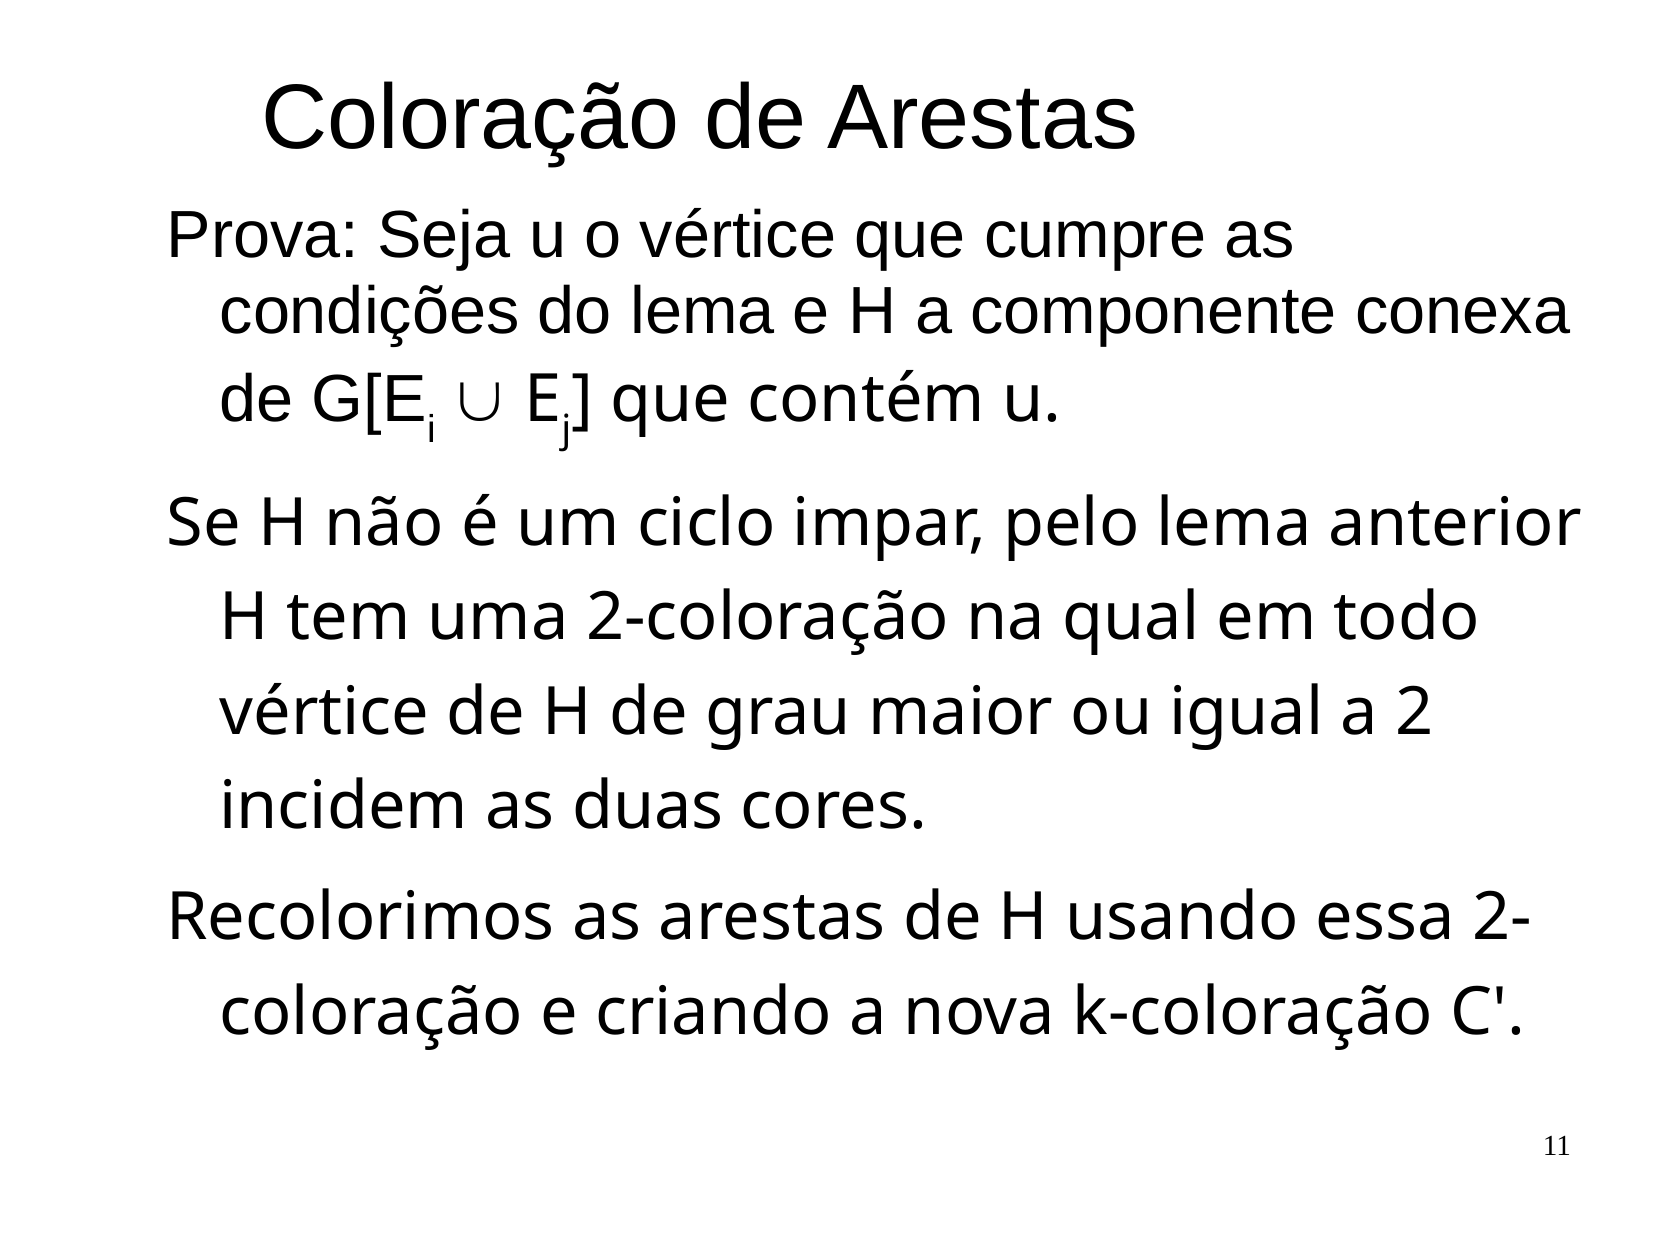

# Coloração de Arestas
Prova: Seja u o vértice que cumpre as condições do lema e H a componente conexa de G[Ei  Ej] que contém u.
Se H não é um ciclo impar, pelo lema anterior H tem uma 2-coloração na qual em todo vértice de H de grau maior ou igual a 2 incidem as duas cores.
Recolorimos as arestas de H usando essa 2-coloração e criando a nova k-coloração C'.
11